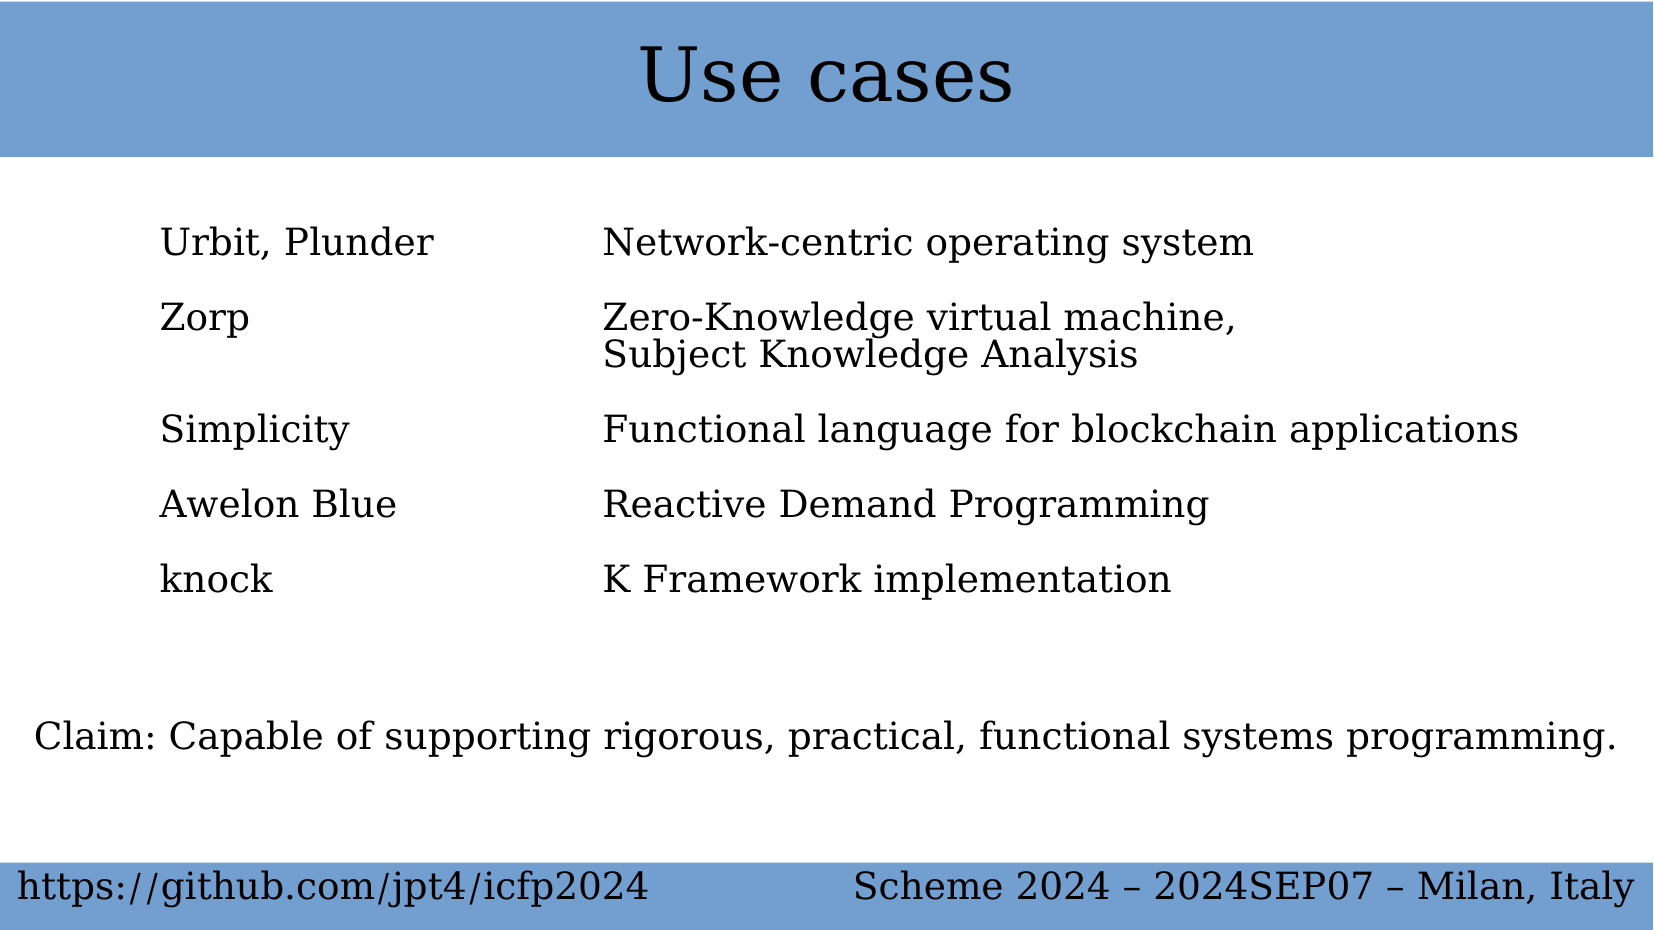

# Use cases
Urbit, Plunder
Zorp
Simplicity
Awelon Blue
knock
Network-centric operating system
Zero-Knowledge virtual machine,
Subject Knowledge Analysis
Functional language for blockchain applications
Reactive Demand Programming
K Framework implementation
Claim: Capable of supporting rigorous, practical, functional systems programming.
https://github.com/jpt4/icfp2024 Scheme 2024 – 2024SEP07 – Milan, Italy